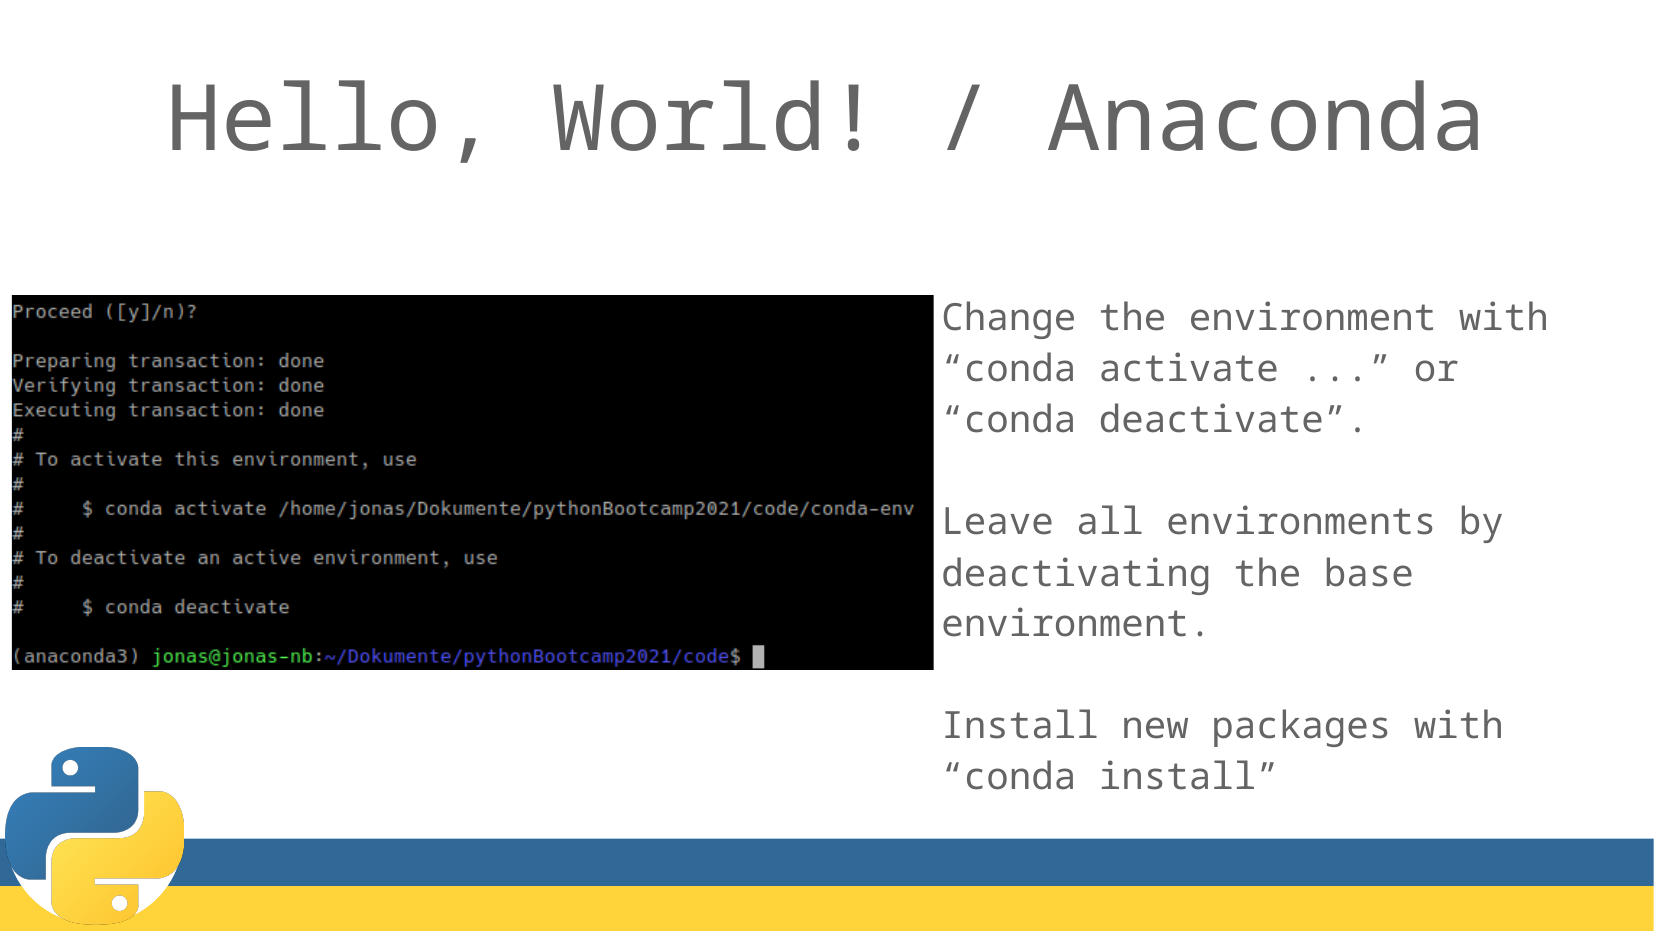

# Hello, World! / Anaconda
Change the environment with “conda activate ...” or “conda deactivate”.
Leave all environments by deactivating the base environment.
Install new packages with “conda install”